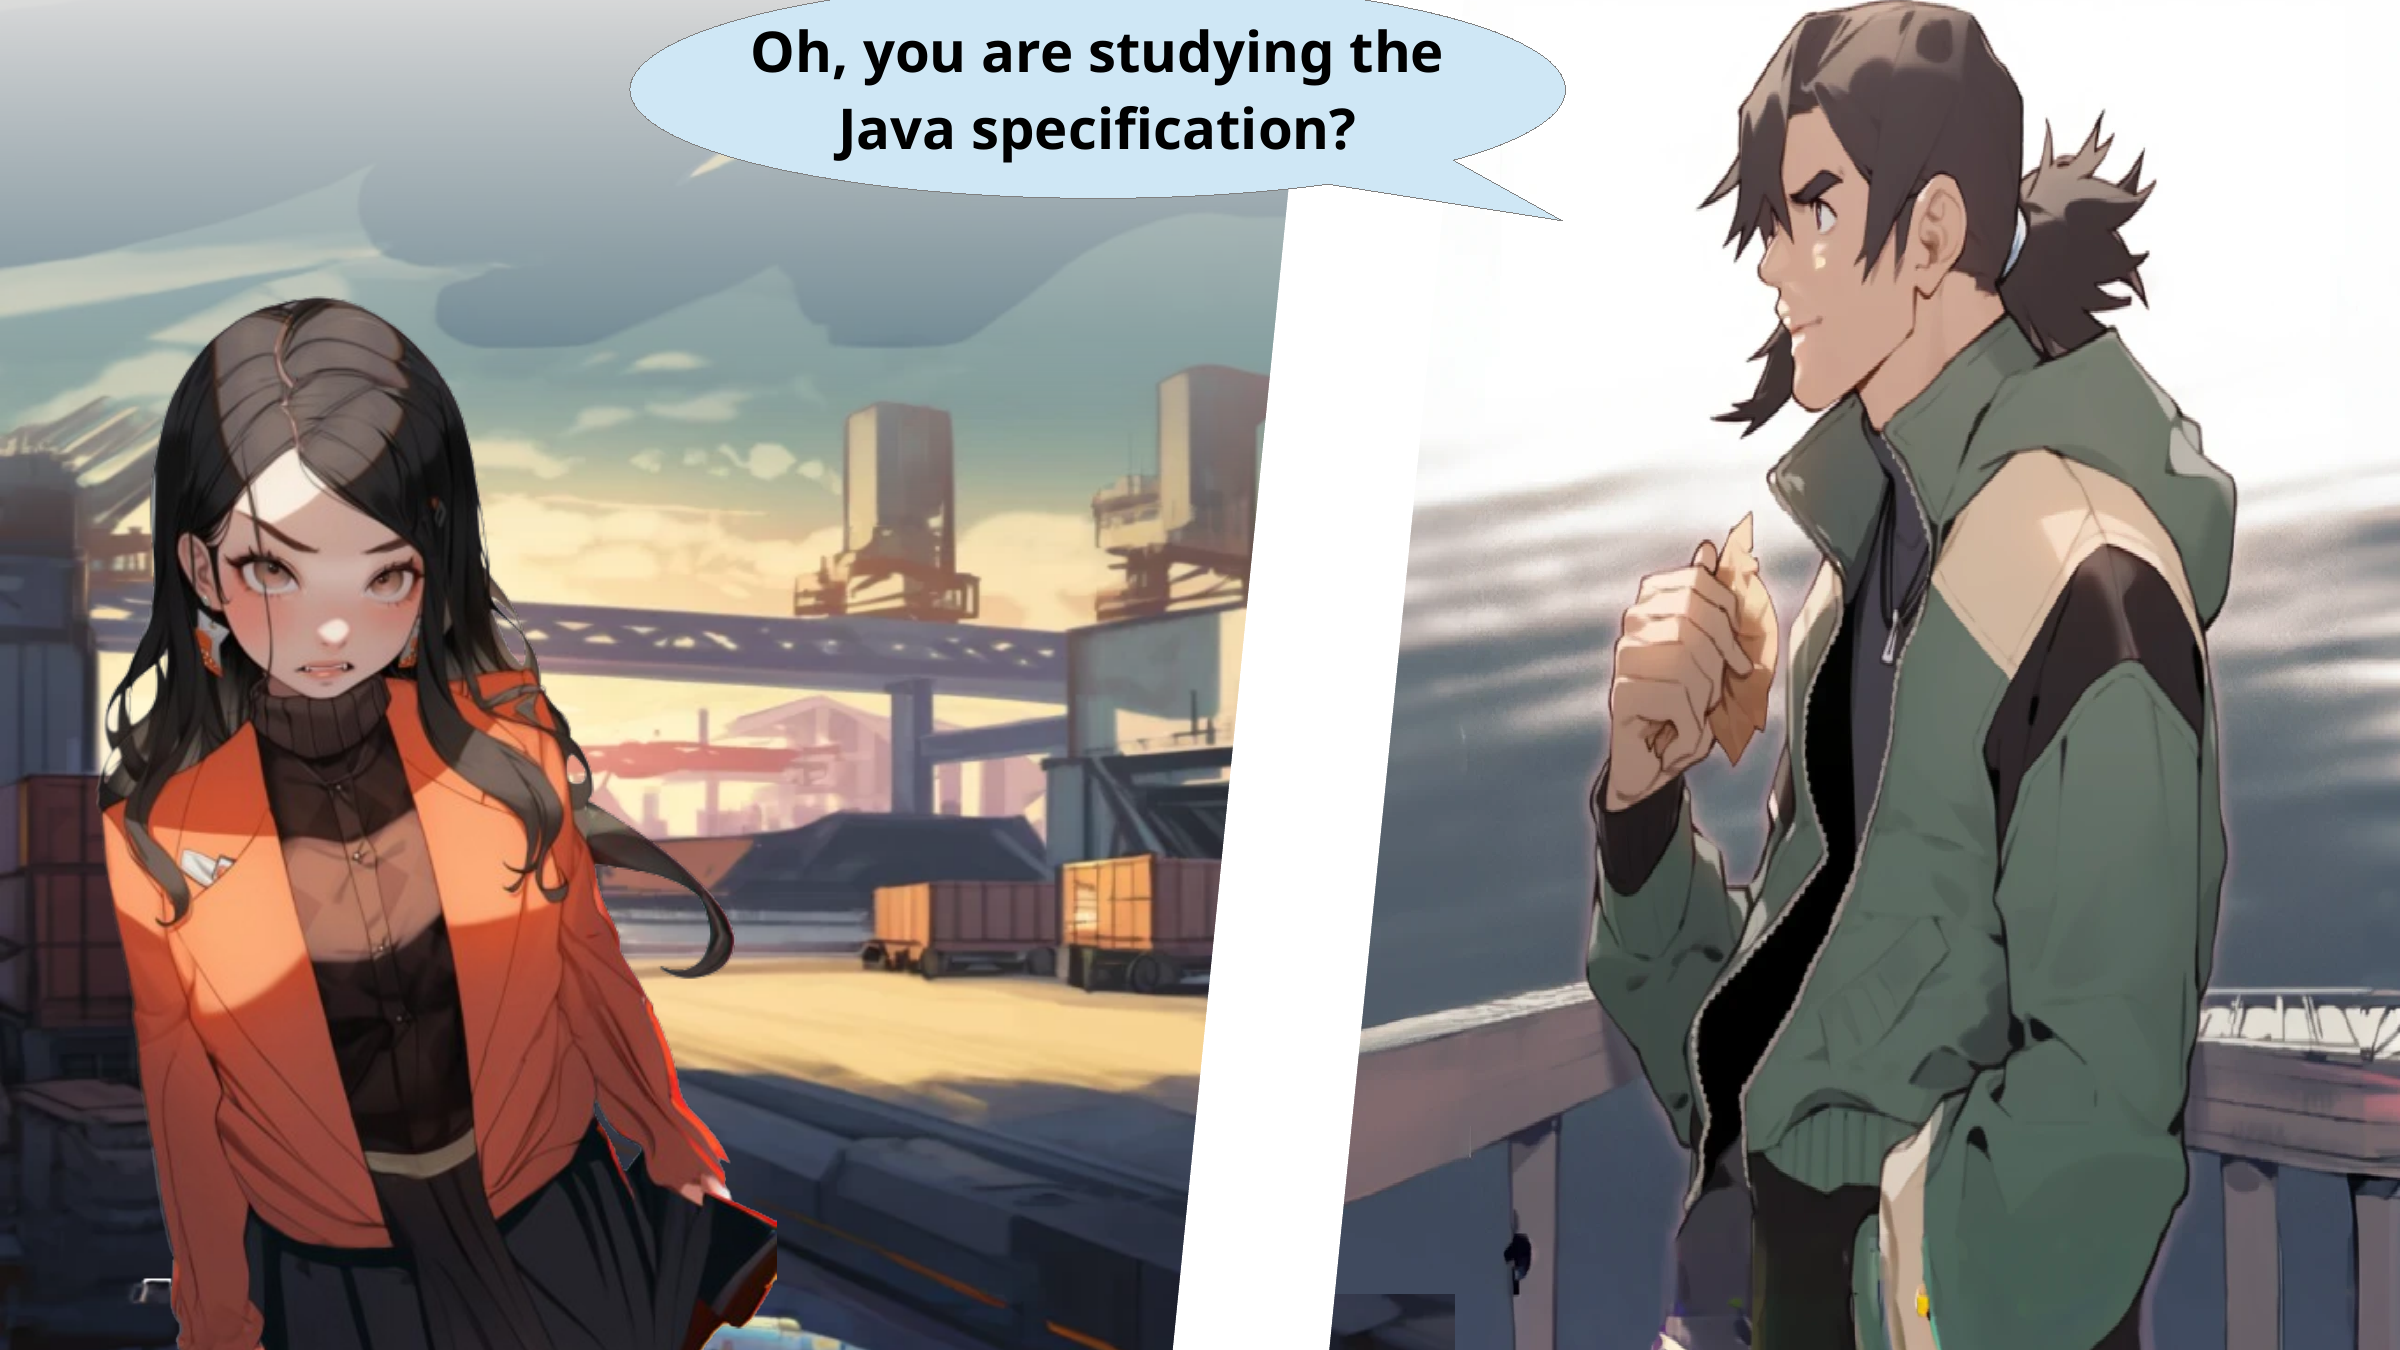

Oh, you are studying the
Java specification?